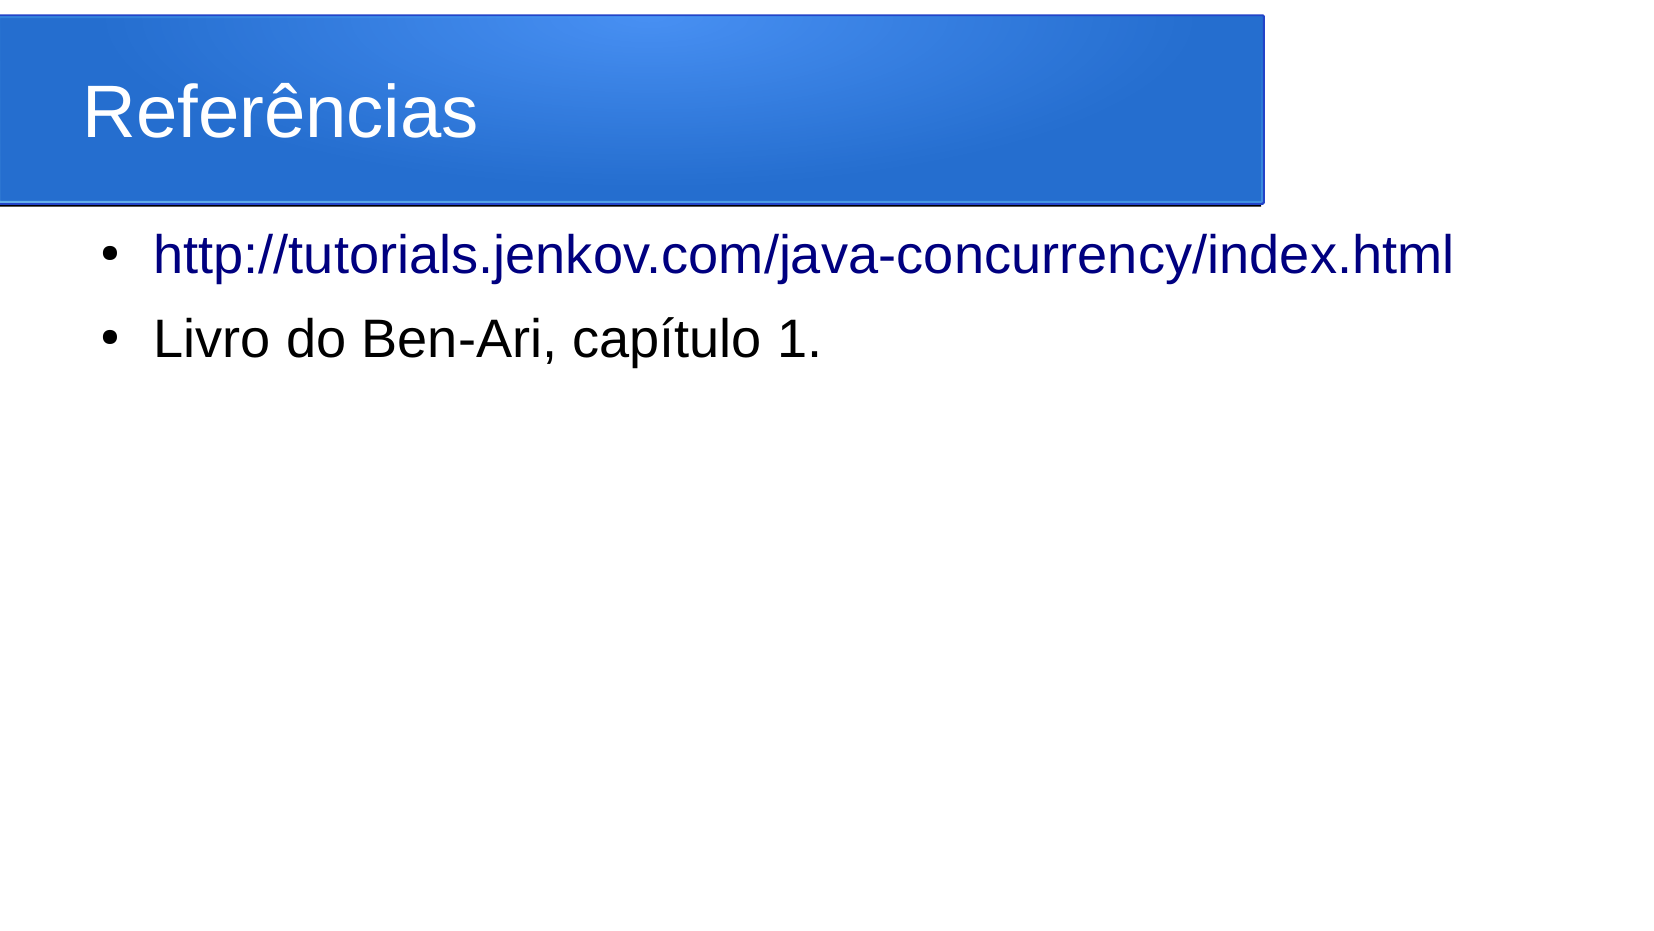

# Referências
http://tutorials.jenkov.com/java-concurrency/index.html
Livro do Ben-Ari, capítulo 1.